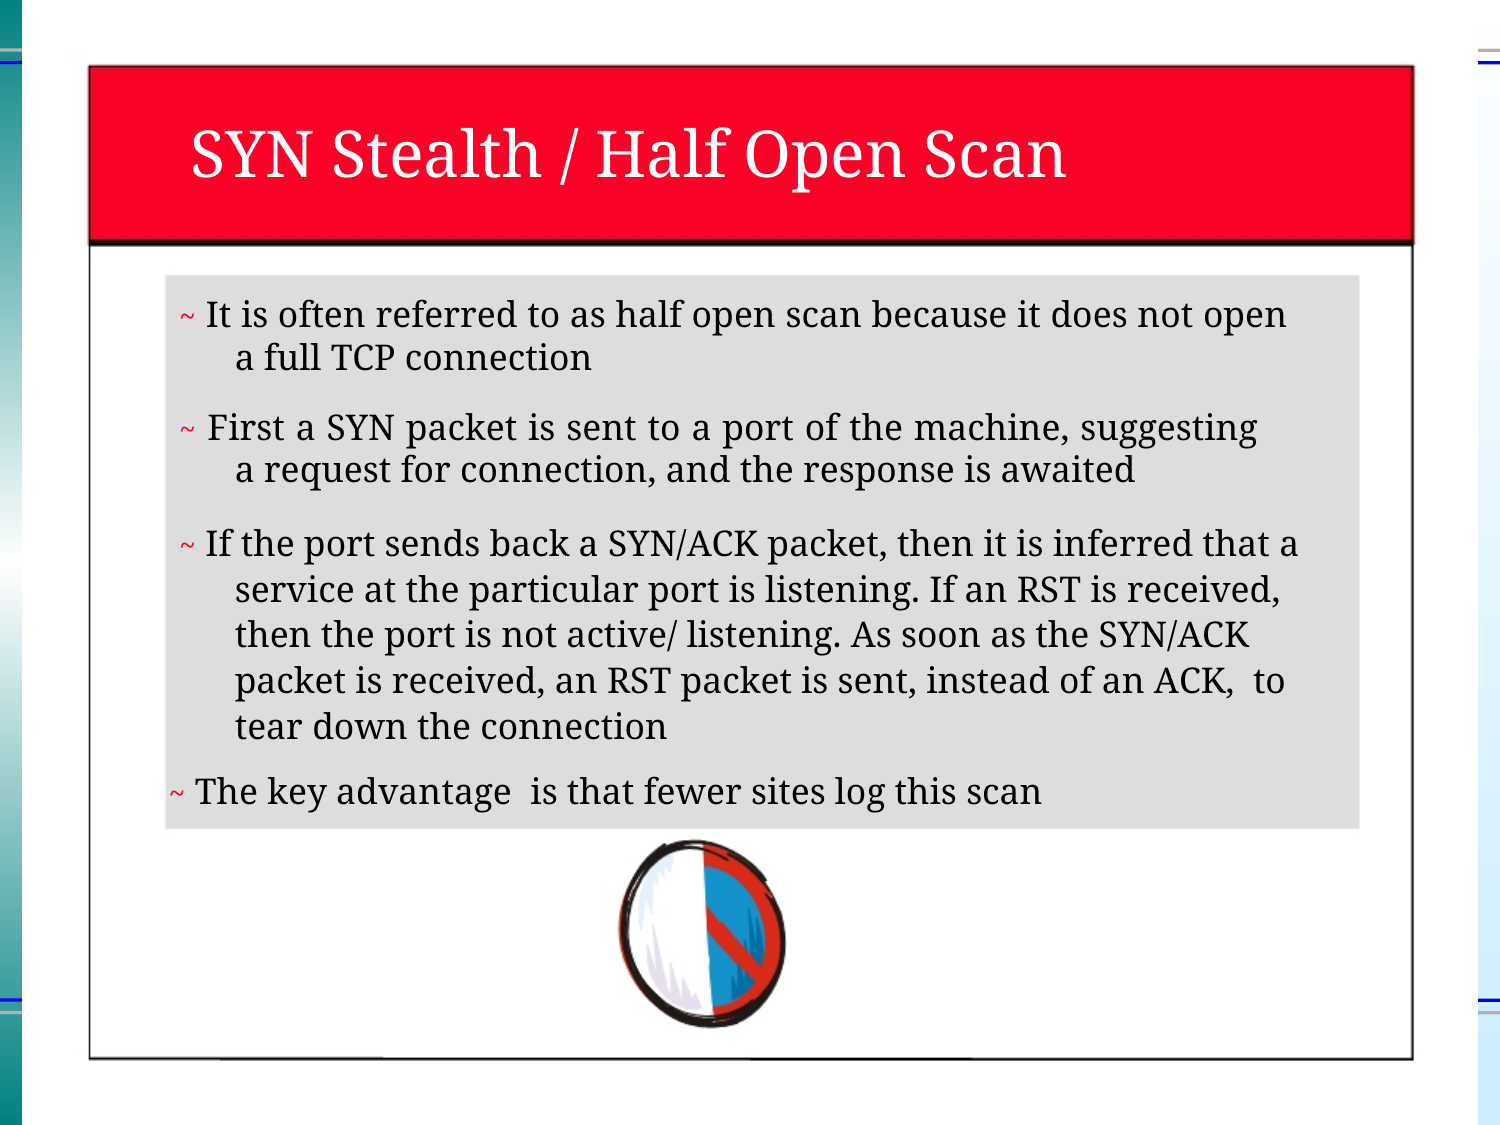

SYN Stealth / Half Open Scan
~ It is often referred to as half open scan because it does not open a full TCP connection
~ First a SYN packet is sent to a port of the machine, suggesting a request for connection, and the response is awaited
~ If the port sends back a SYN/ACK packet, then it is inferred that a service at the particular port is listening. If an RST is received, then the port is not active/ listening. As soon as the SYN/ACK packet is received, an RST packet is sent, instead of an ACK, to tear down the connection
~ The key advantage is that fewer sites log this scan